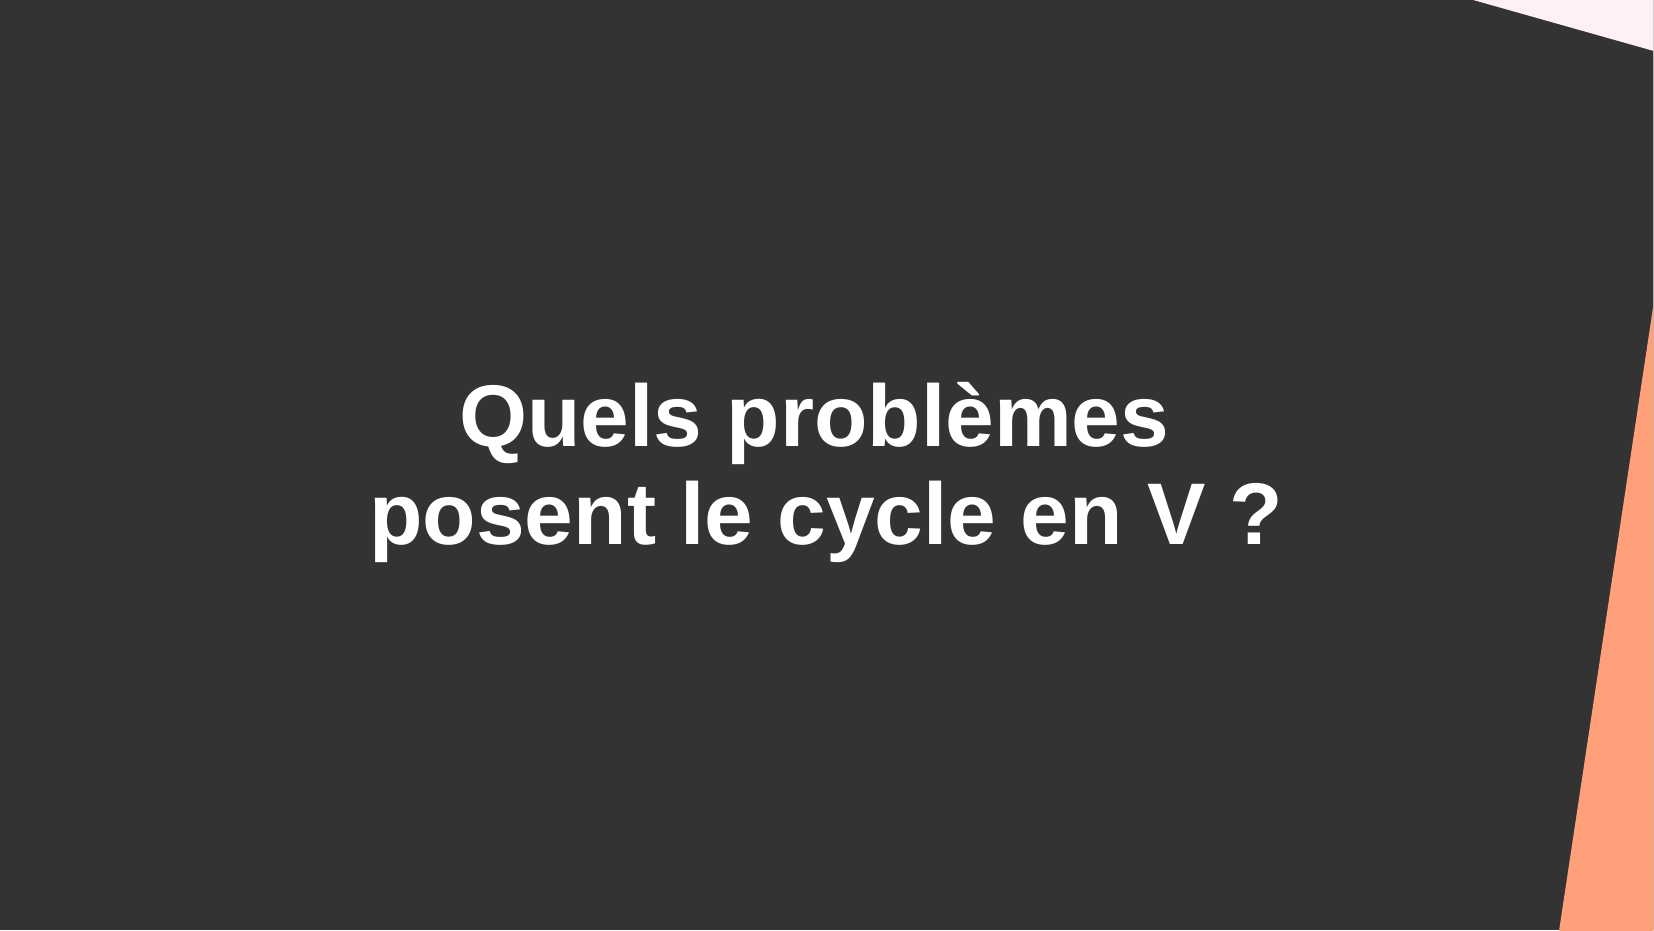

# Quels problèmes posent le cycle en V ?